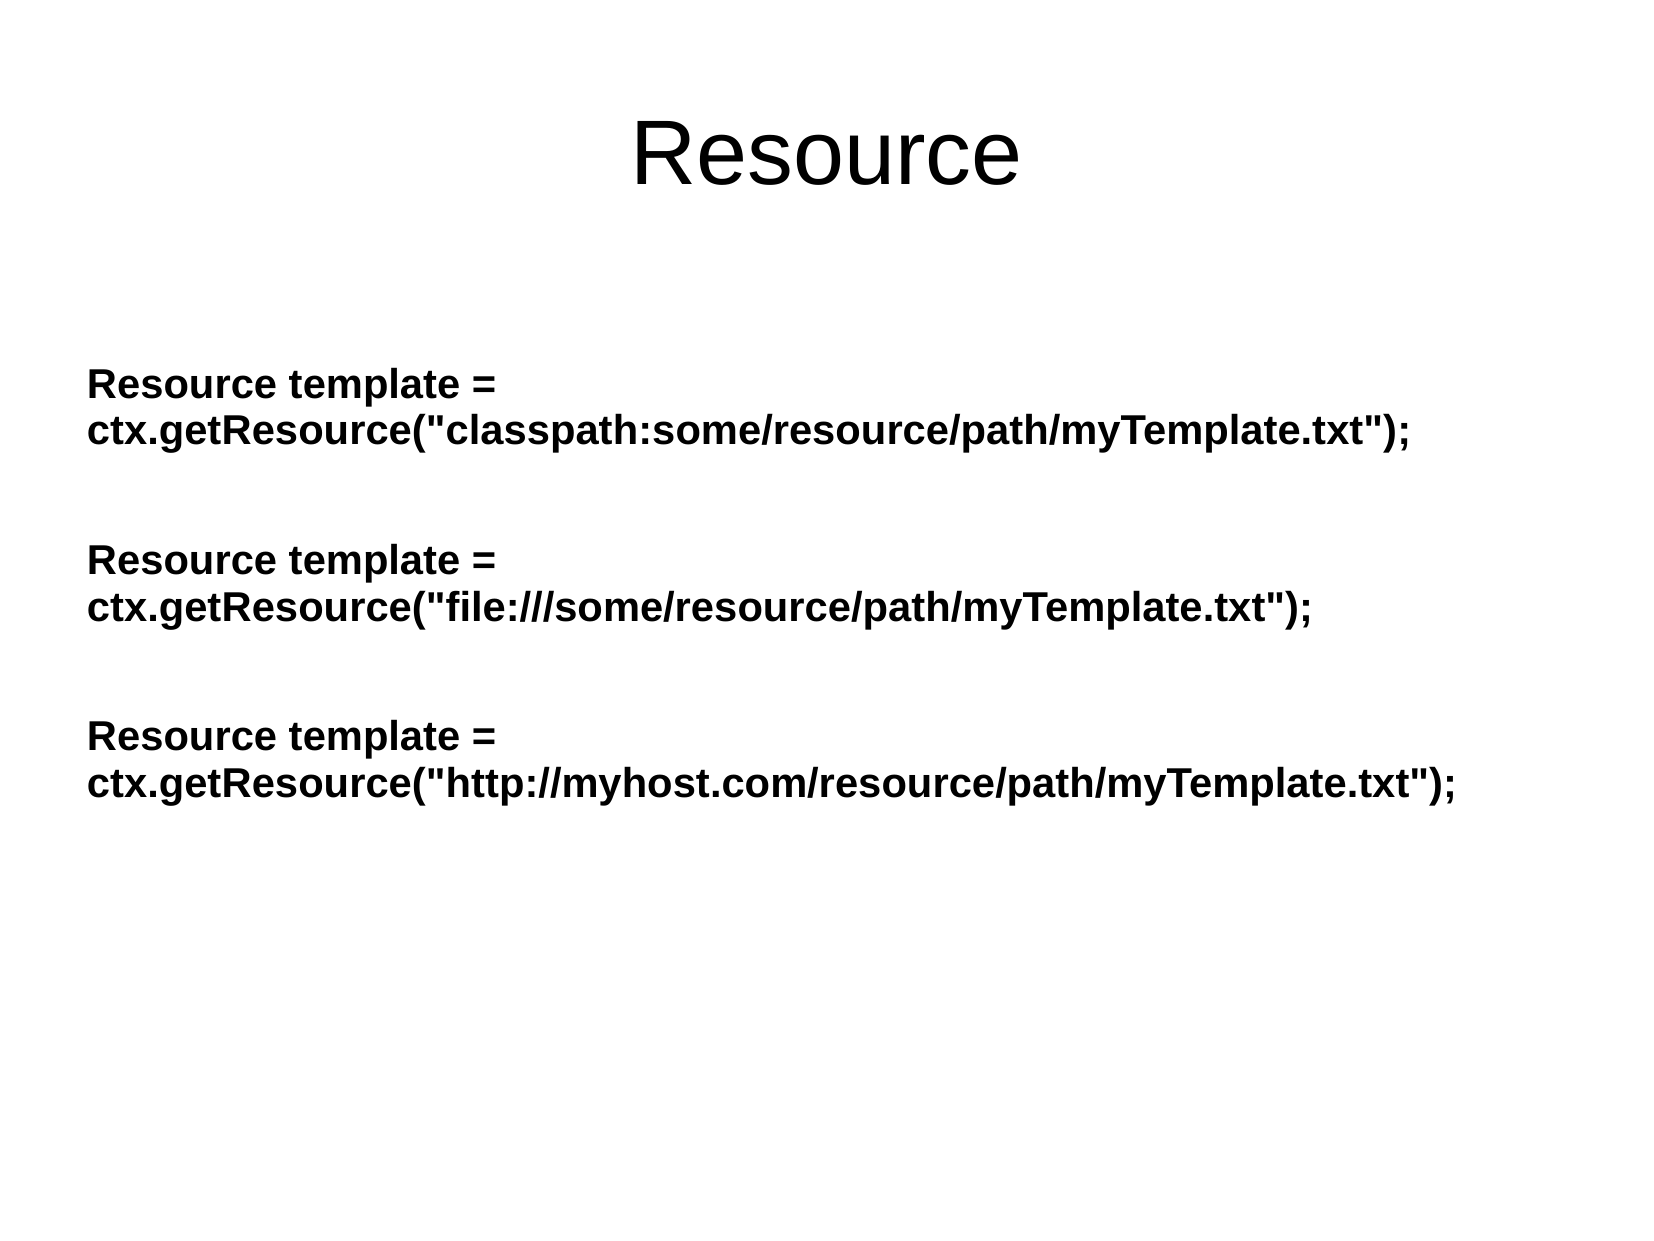

# Resource
Resource template = ctx.getResource("classpath:some/resource/path/myTemplate.txt");
Resource template = ctx.getResource("file:///some/resource/path/myTemplate.txt");
Resource template = ctx.getResource("http://myhost.com/resource/path/myTemplate.txt");